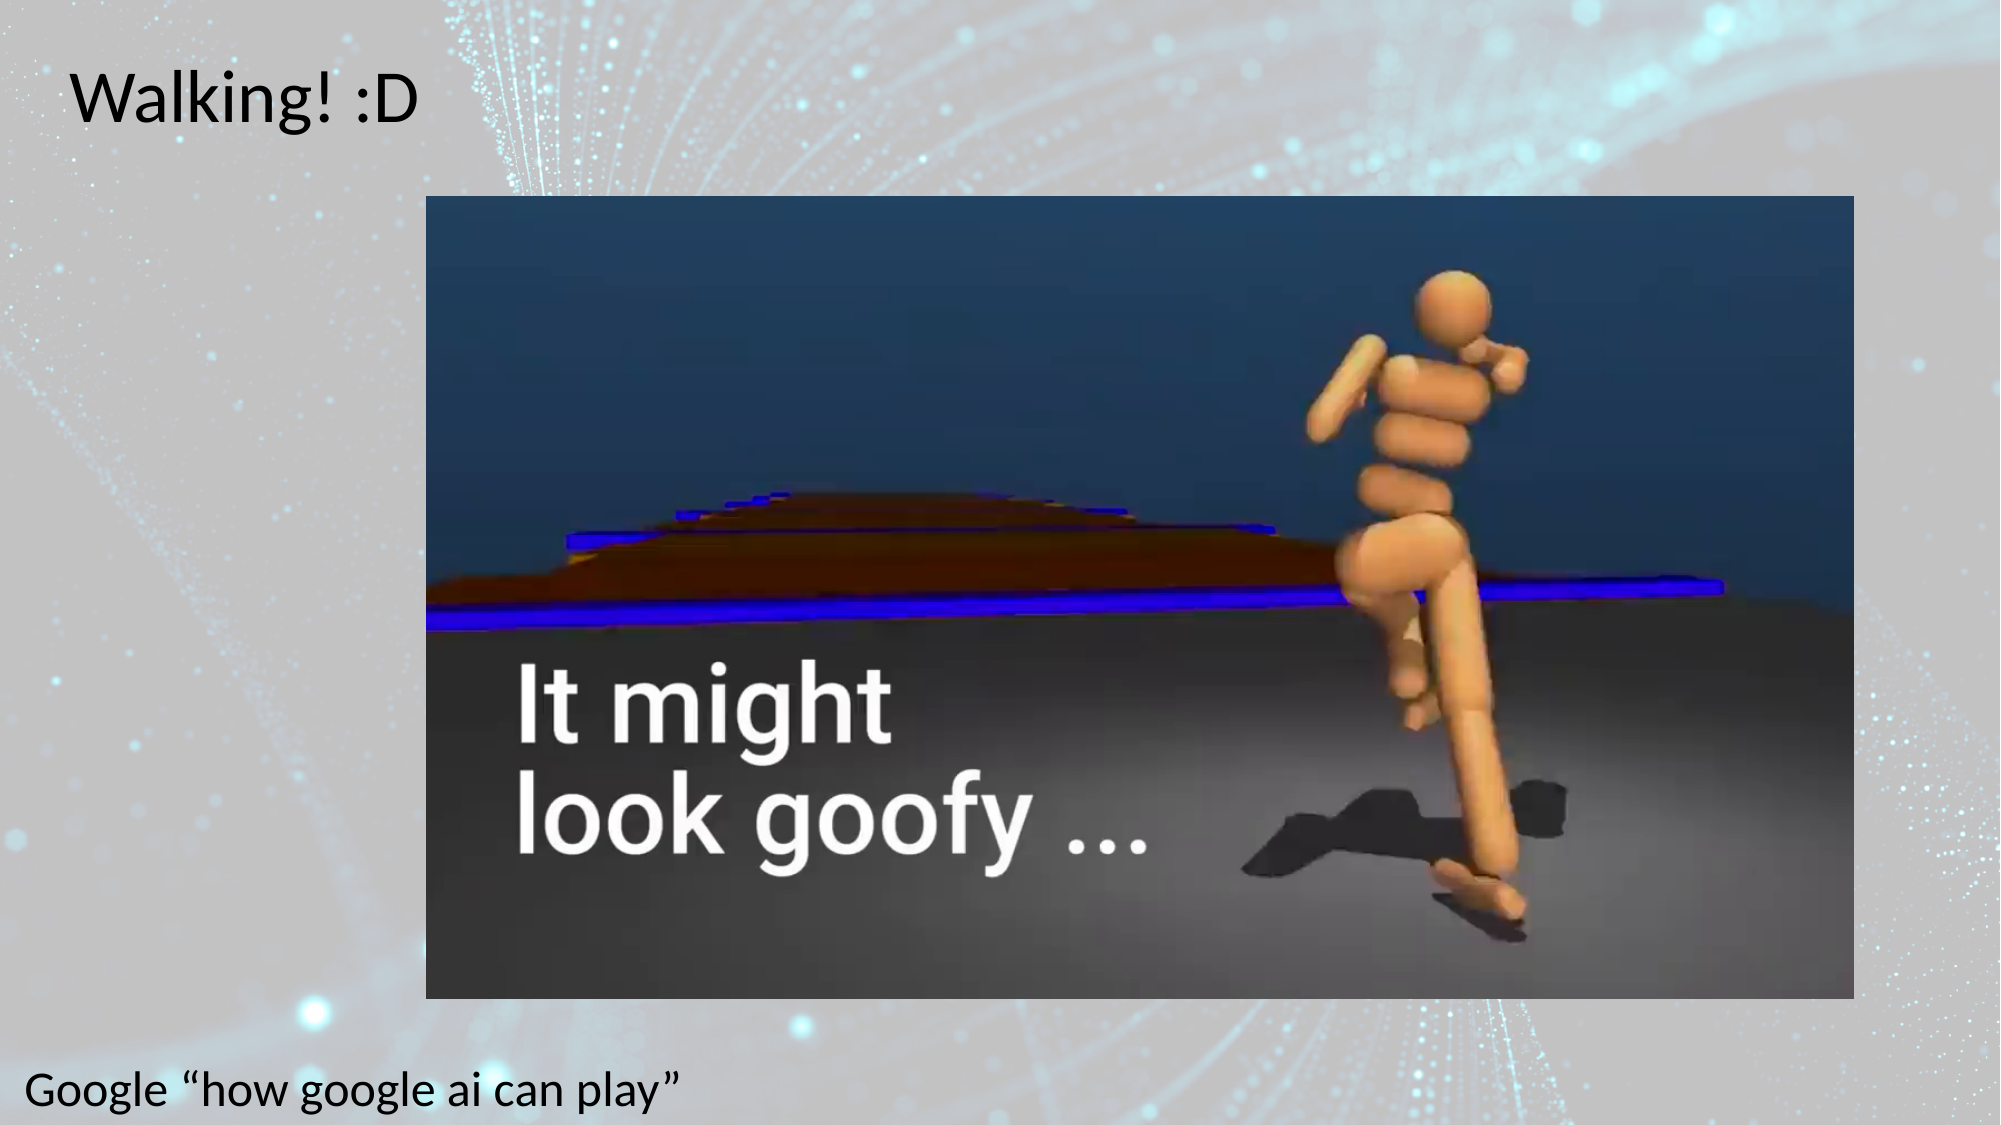

Walking! :D
Google “how google ai can play”